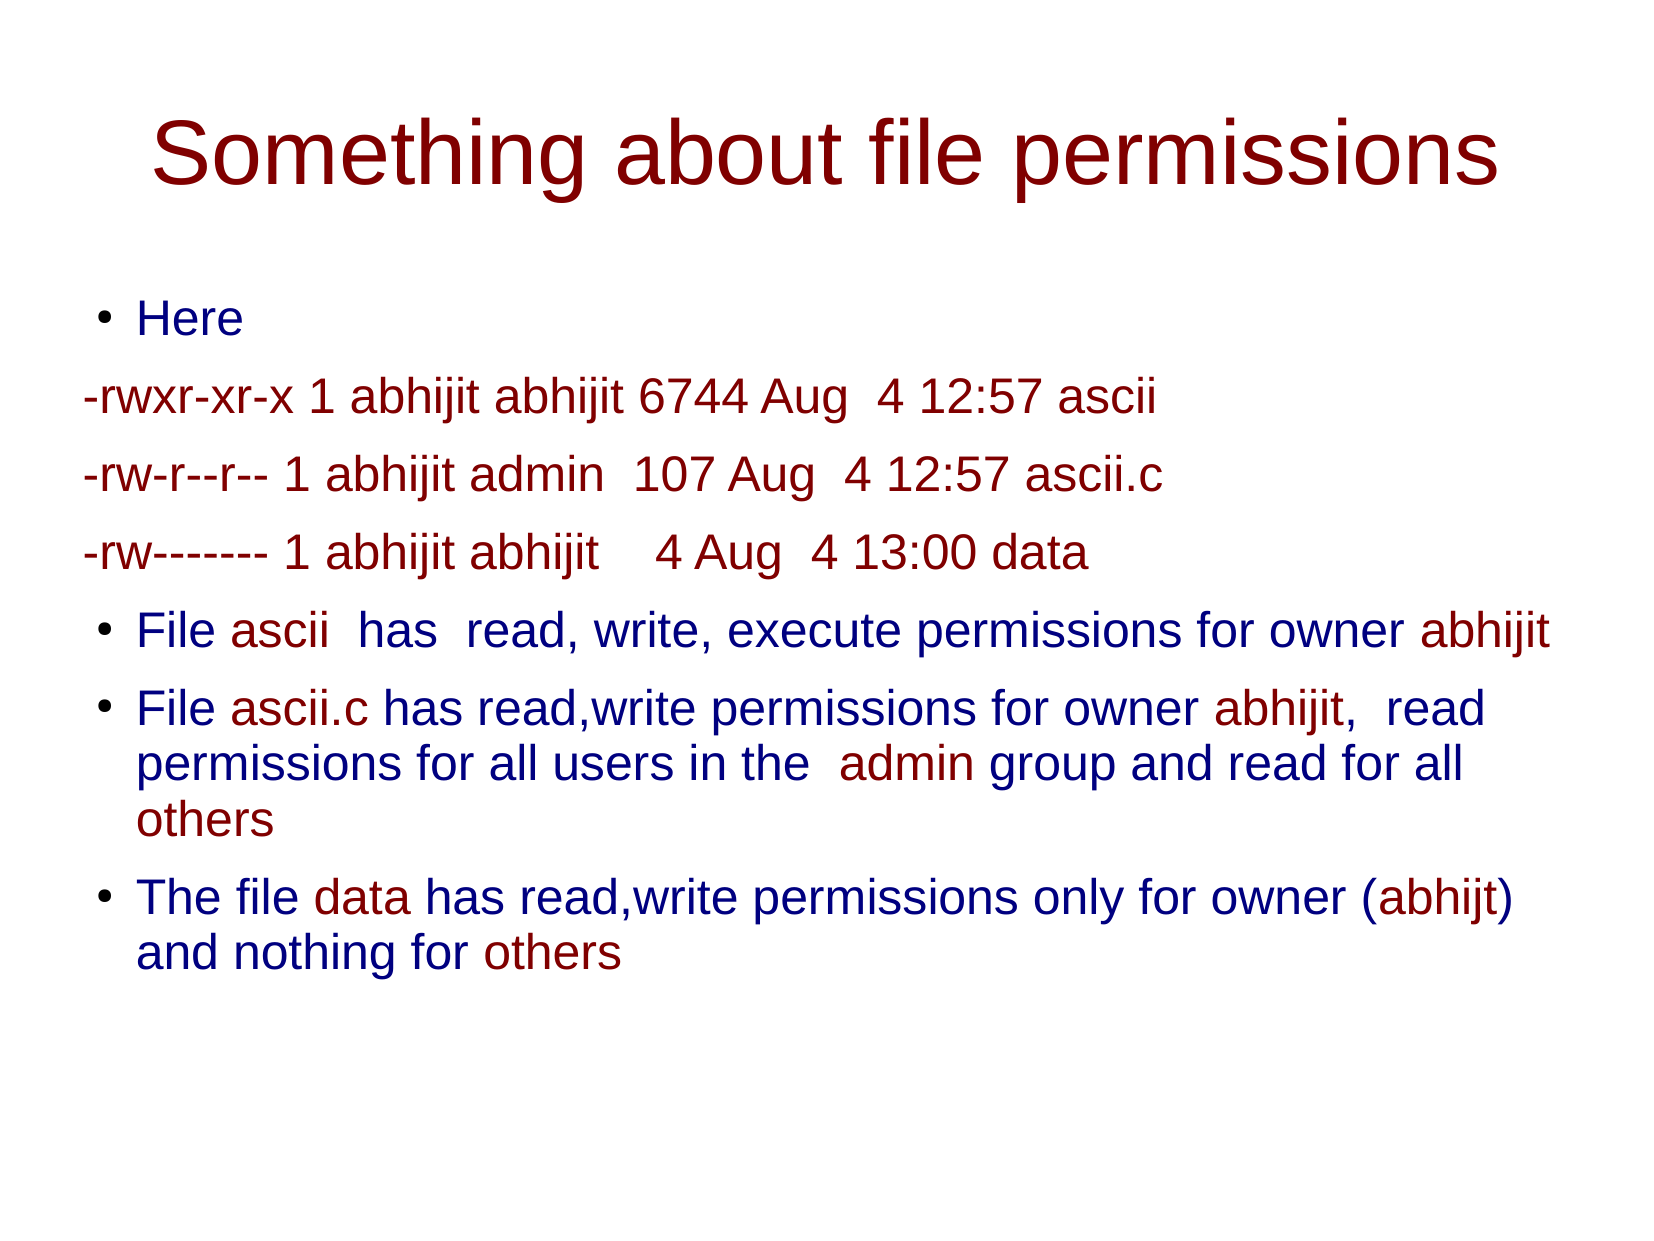

# Something about file permissions
Here
-rwxr-xr-x 1 abhijit abhijit 6744 Aug 4 12:57 ascii
-rw-r--r-- 1 abhijit admin 107 Aug 4 12:57 ascii.c
-rw------- 1 abhijit abhijit 4 Aug 4 13:00 data
File ascii has read, write, execute permissions for owner abhijit
File ascii.c has read,write permissions for owner abhijit, read permissions for all users in the admin group and read for all others
The file data has read,write permissions only for owner (abhijt) and nothing for others